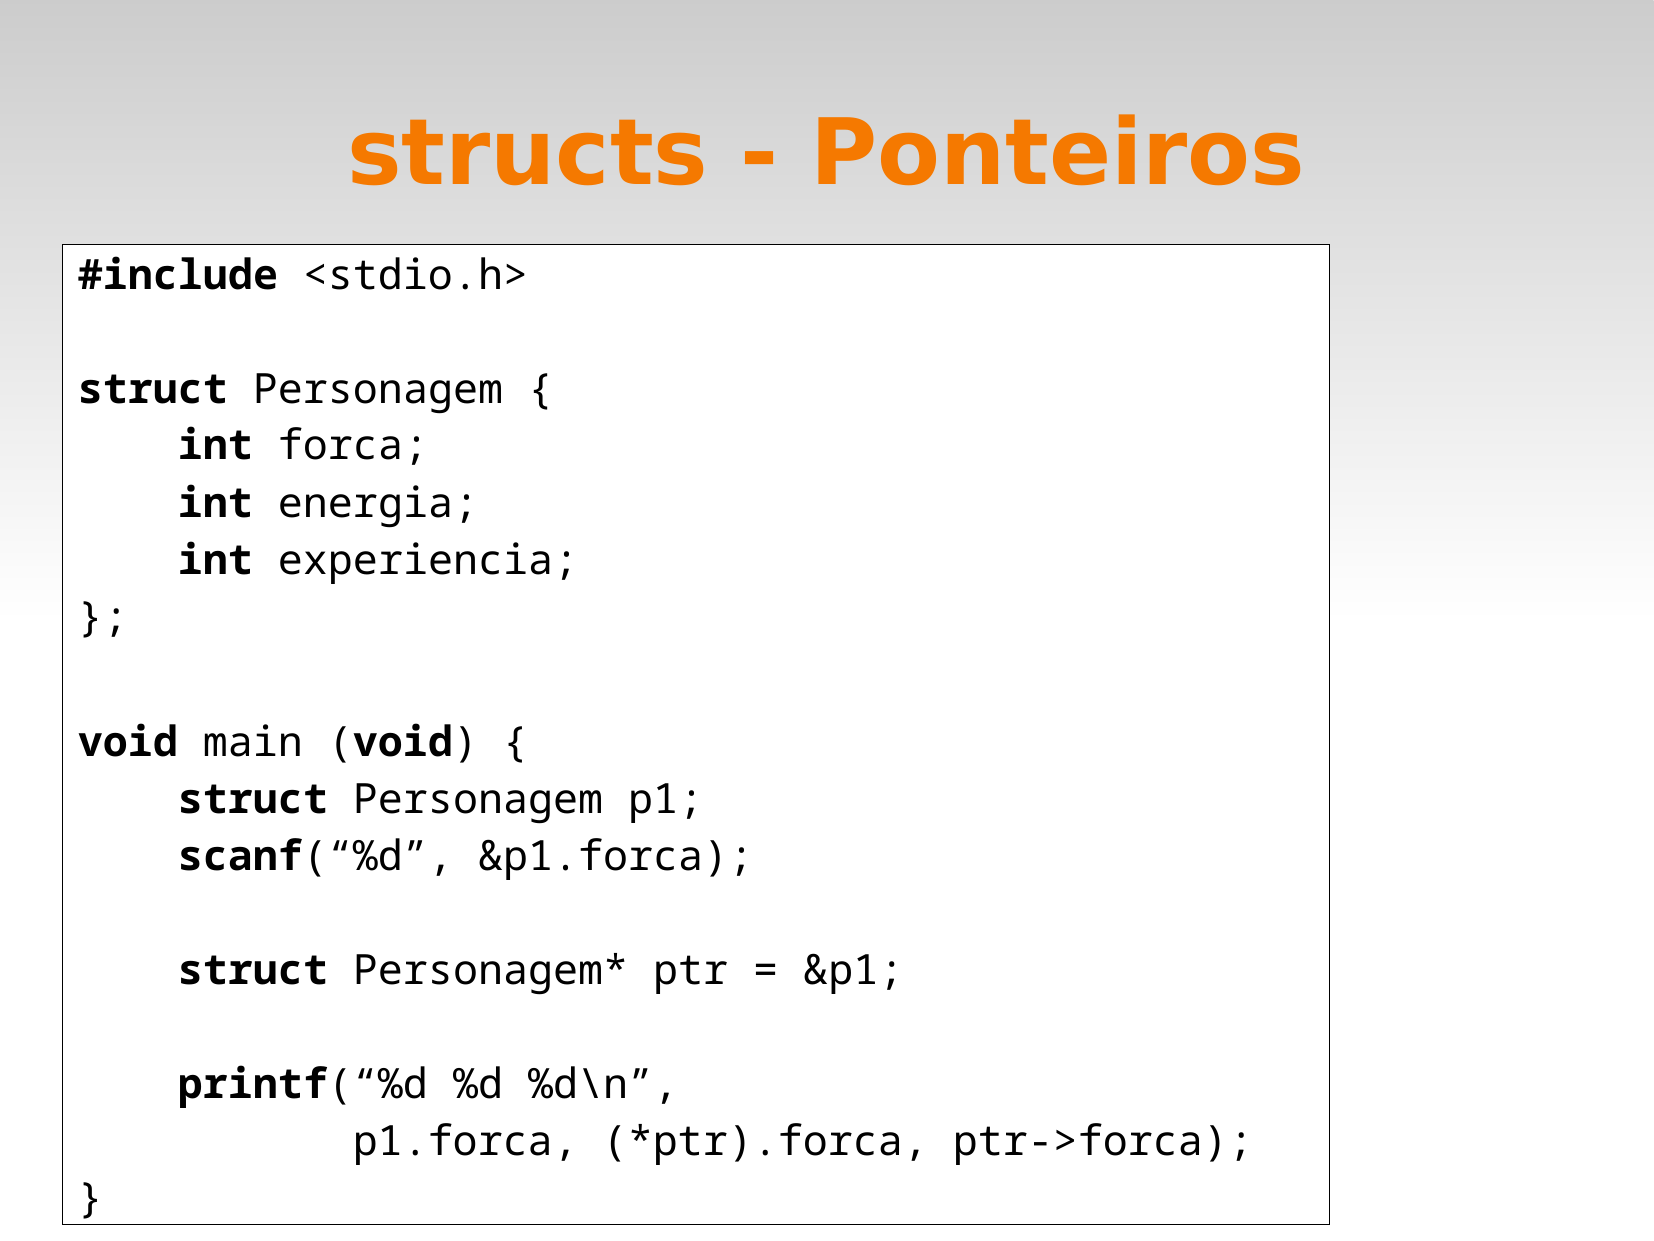

# structs - Ponteiros
#include <stdio.h>
struct Personagem {
 int forca;
 int energia;
 int experiencia;
};
void main (void) {
 struct Personagem p1;
 scanf(“%d”, &p1.forca);
 struct Personagem* ptr = &p1;
 printf(“%d %d %d\n”,
 p1.forca, (*ptr).forca, ptr->forca);
}